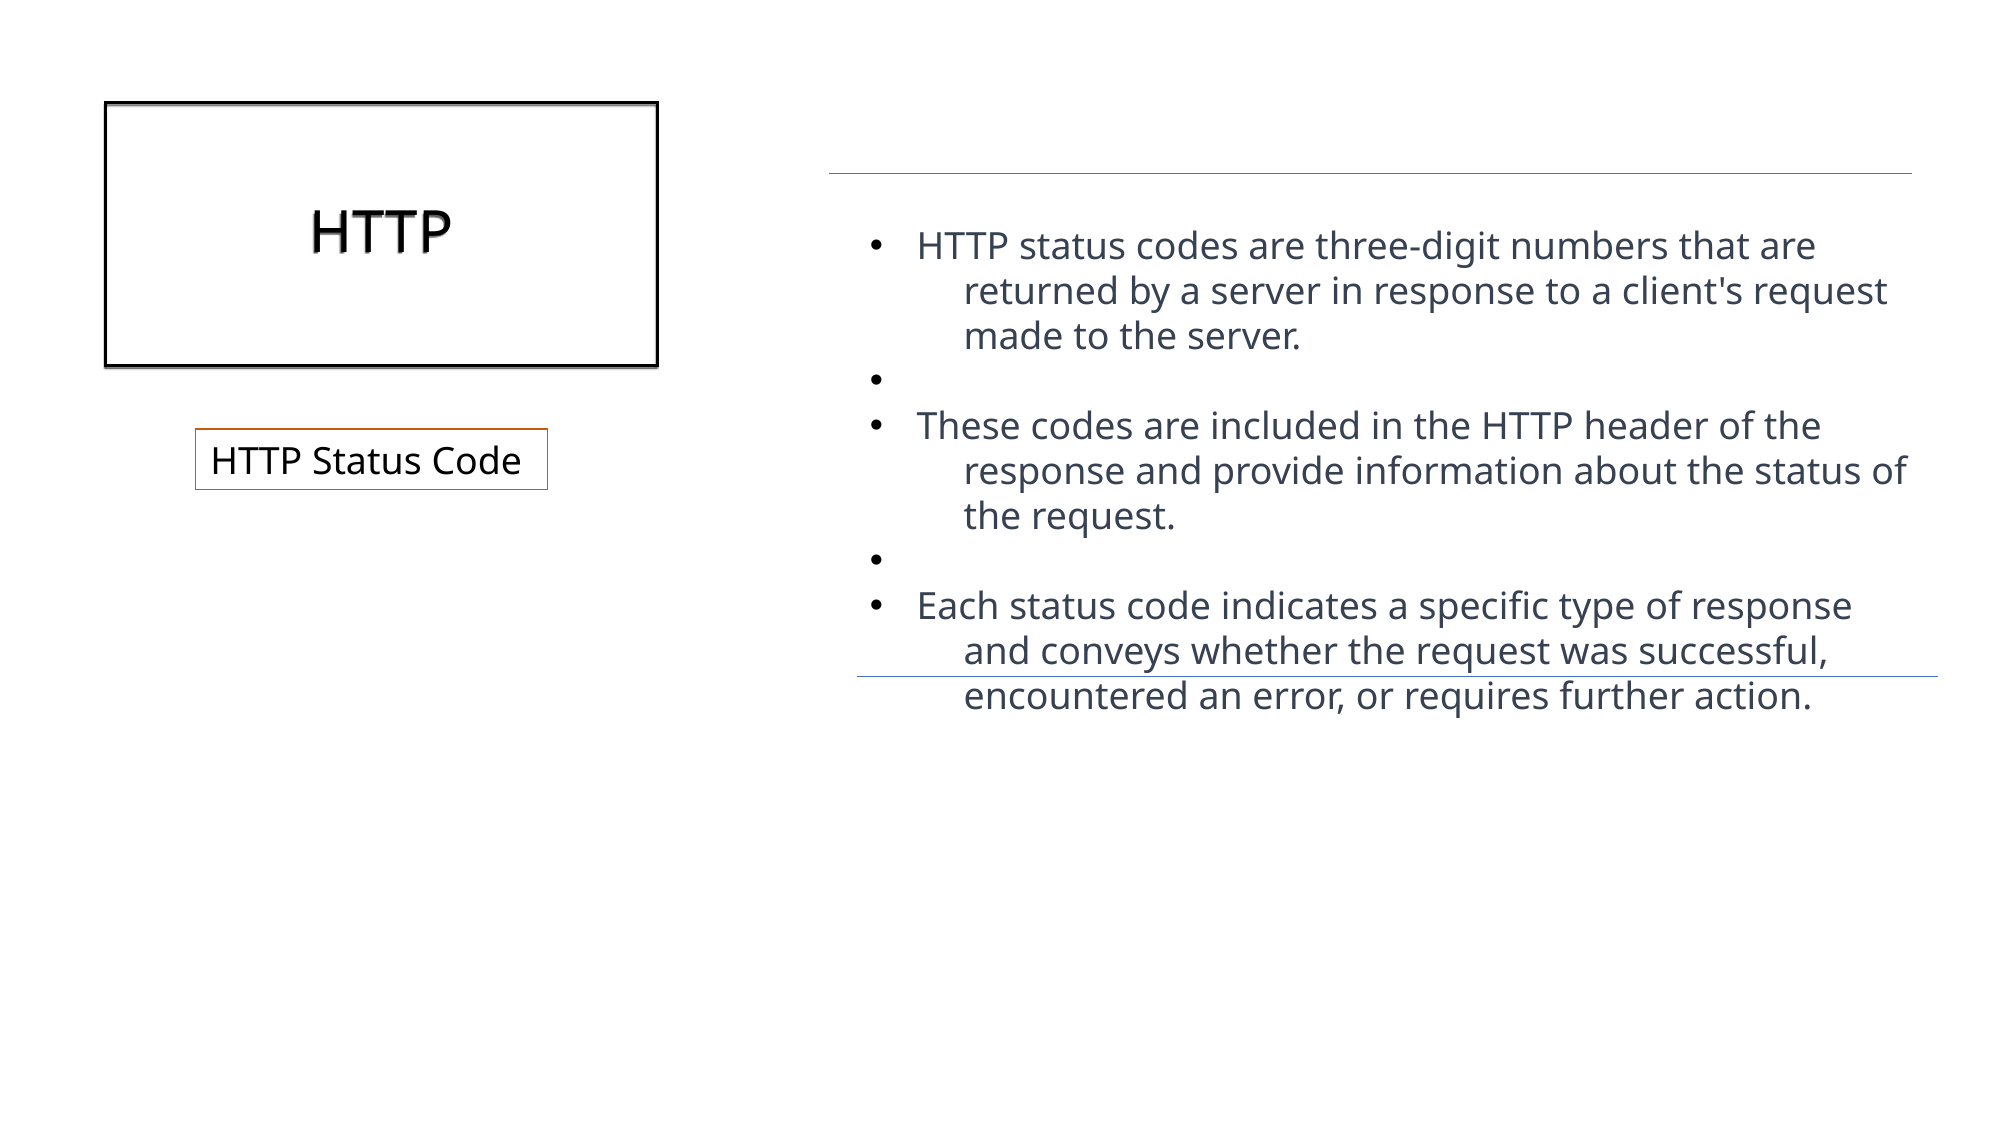

# HTTP
HTTP status codes are three-digit numbers that are returned by a server in response to a client's request made to the server.
These codes are included in the HTTP header of the response and provide information about the status of the request.
Each status code indicates a specific type of response and conveys whether the request was successful, encountered an error, or requires further action.
HTTP Status Code